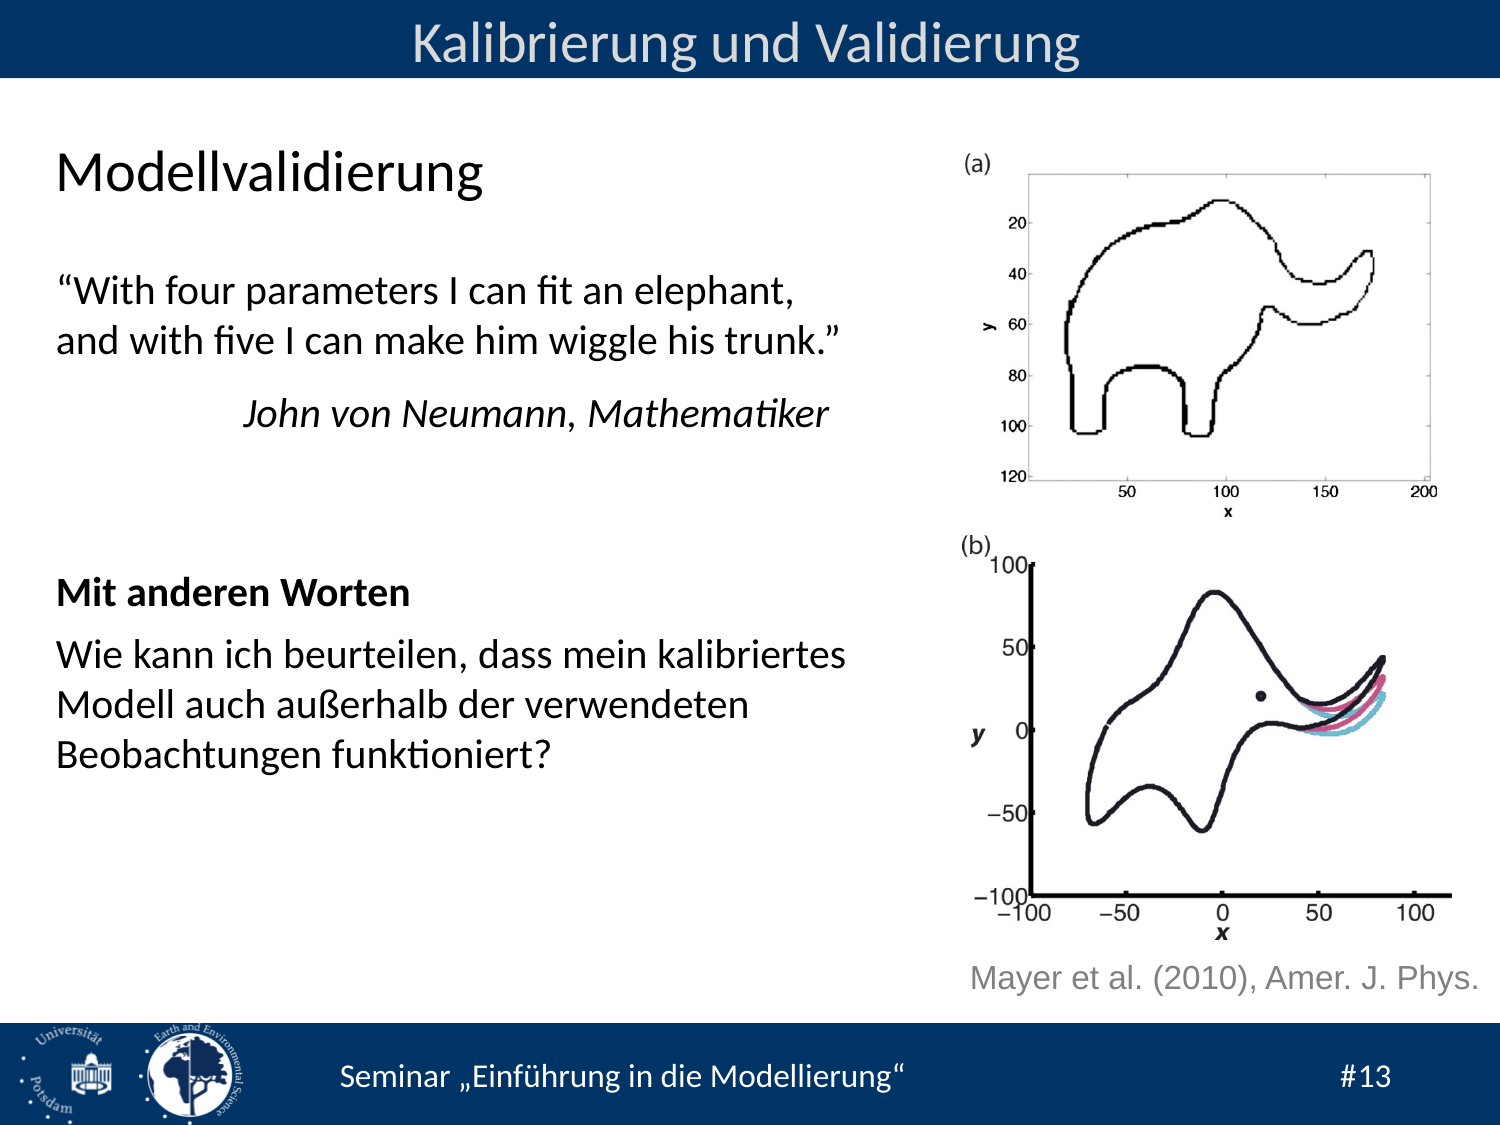

Kalibrierung und Validierung
Modellvalidierung
“With four parameters I can fit an elephant,
and with five I can make him wiggle his trunk.”
John von Neumann, Mathematiker
Mit anderen Worten
Wie kann ich beurteilen, dass mein kalibriertes Modell auch außerhalb der verwendeten Beobachtungen funktioniert?
Mayer et al. (2010), Amer. J. Phys.